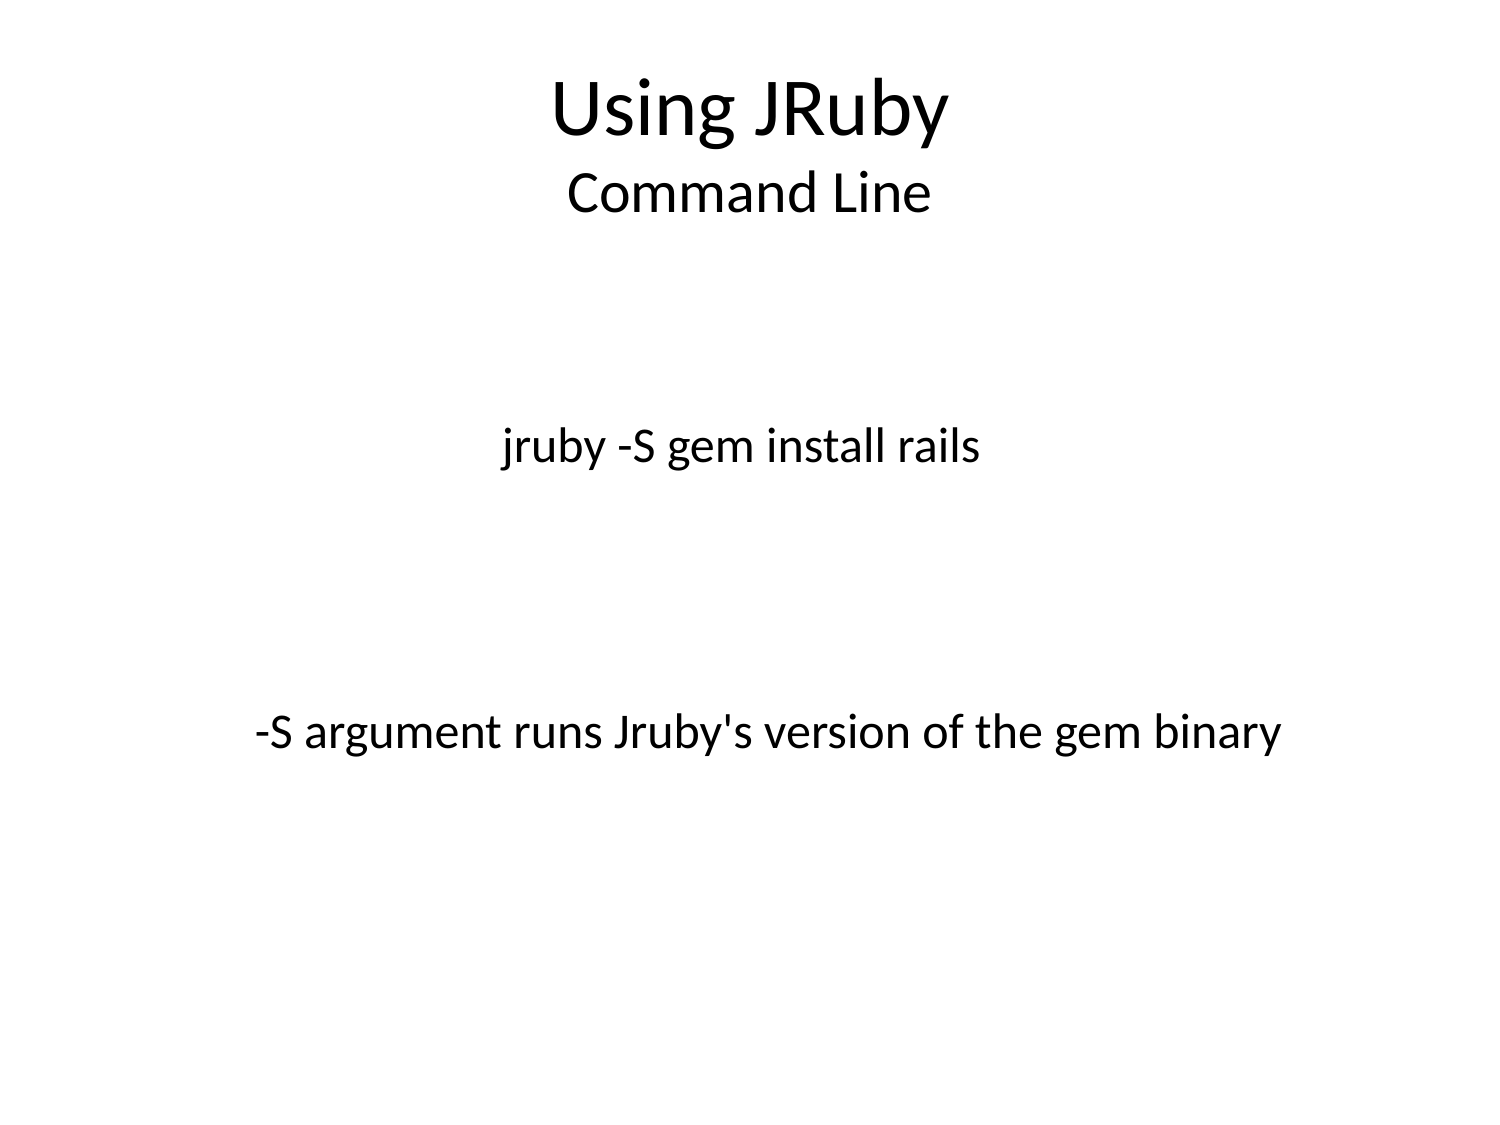

# Using JRuby Command Line
jruby -S gem install rails
-S argument runs Jruby's version of the gem binary